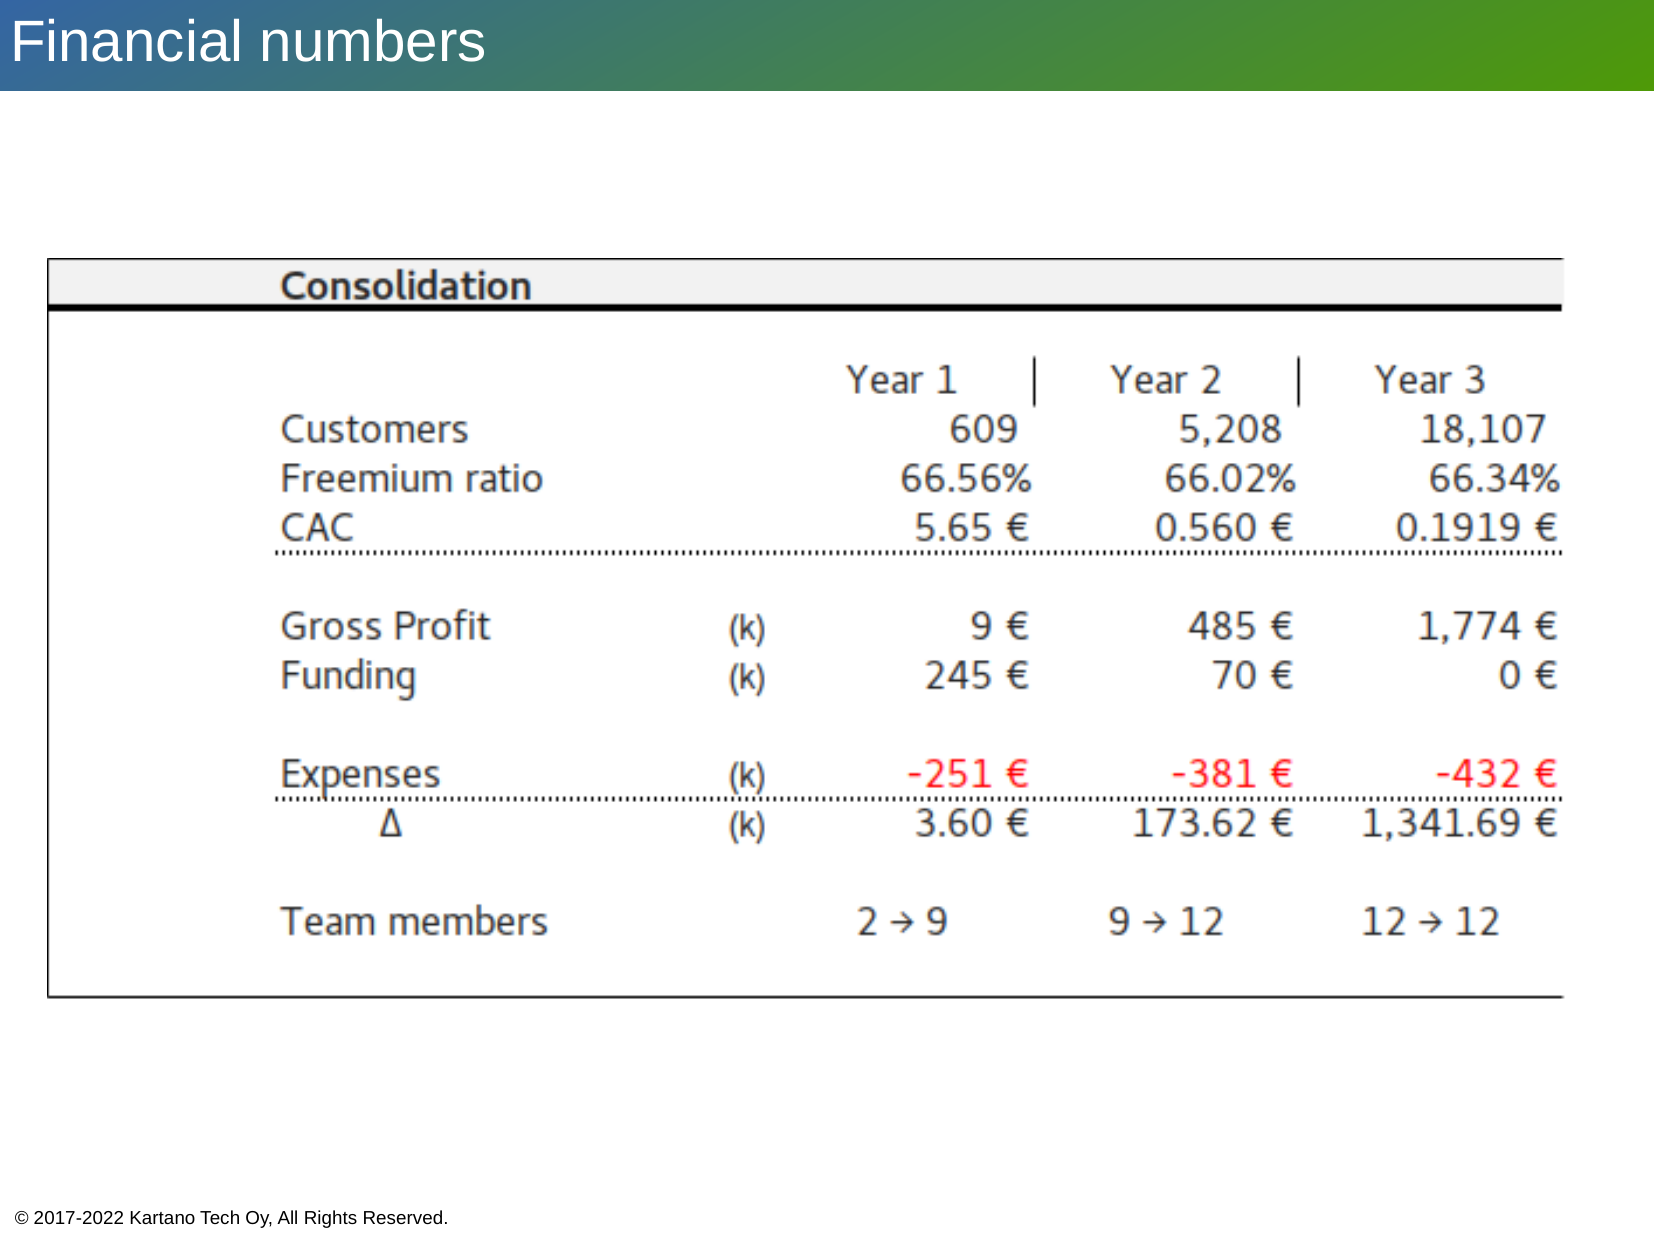

Financial numbers
© 2017-2022 Kartano Tech Oy, All Rights Reserved.